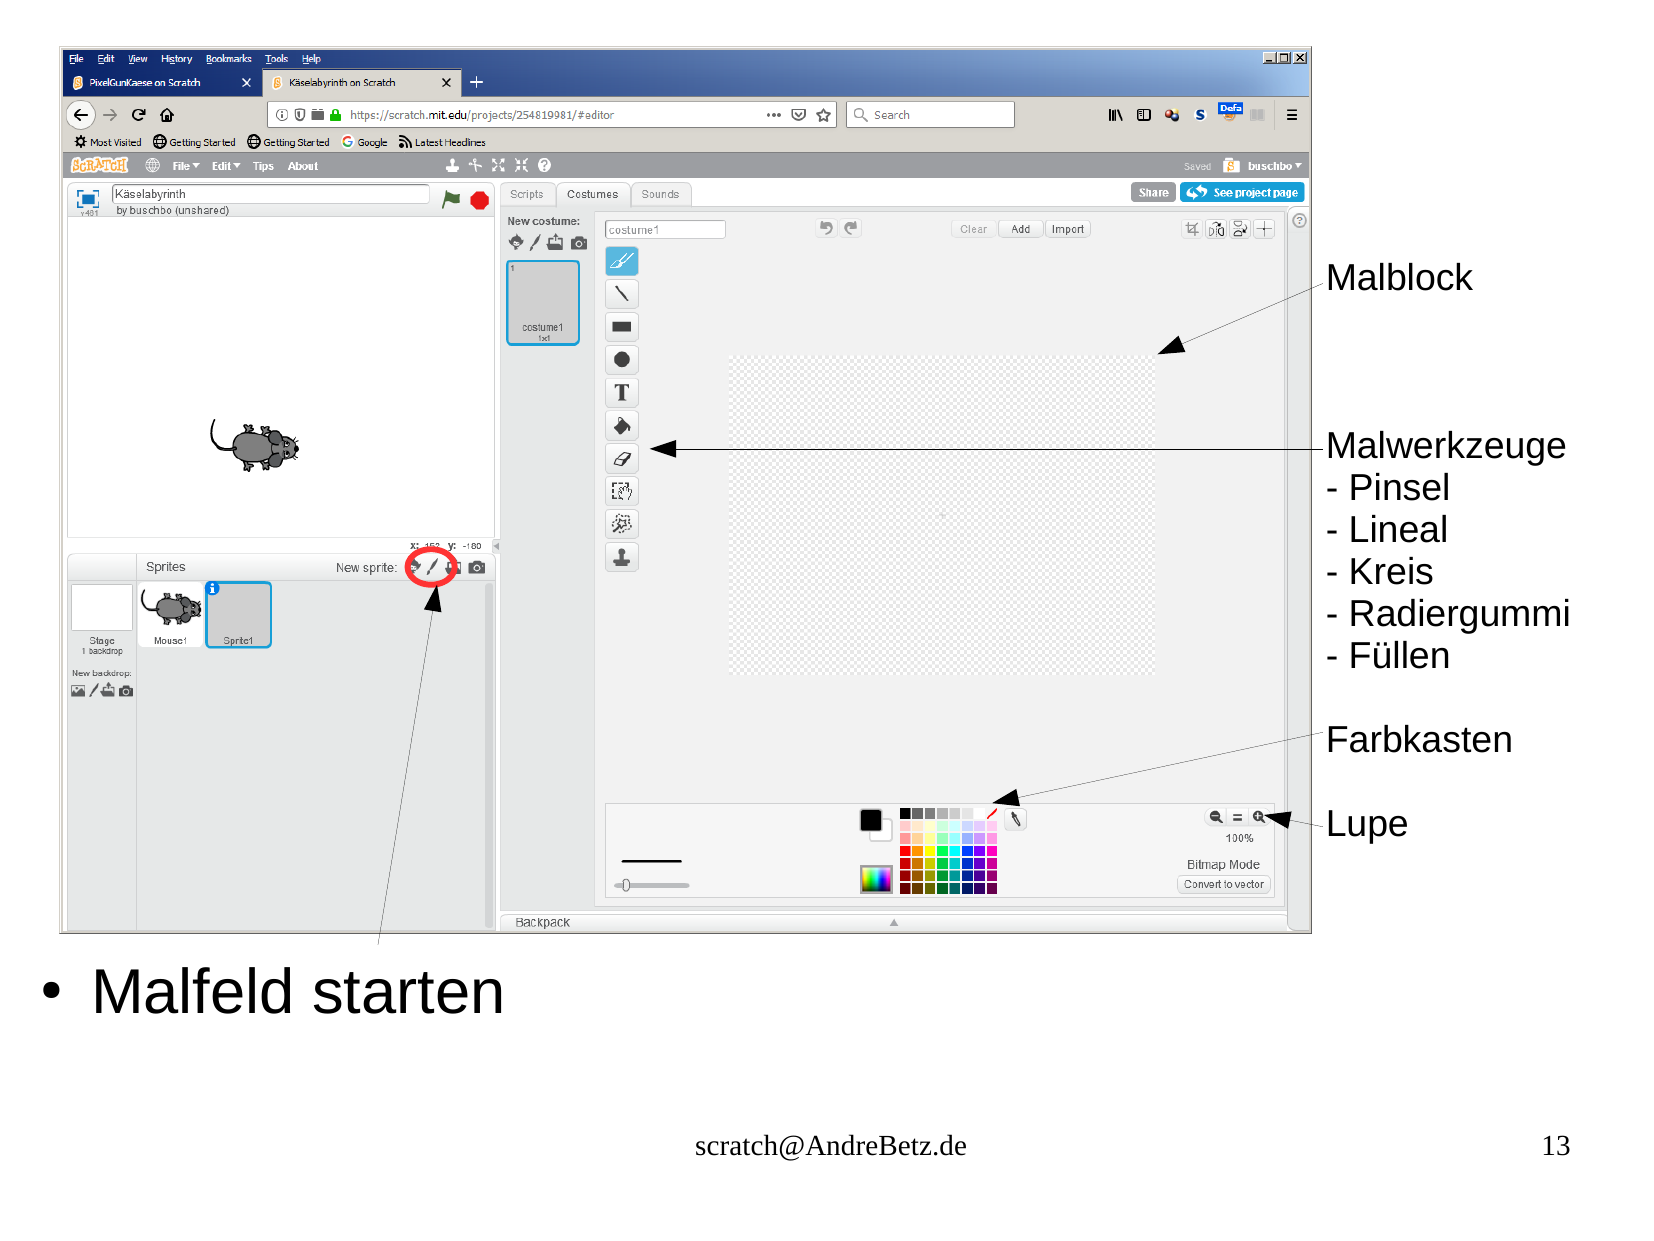

Malblock
Malwerkzeuge
- Pinsel
- Lineal
- Kreis
- Radiergummi
- Füllen
Farbkasten
Lupe
# Malfeld starten
 scratch@AndreBetz.de
13